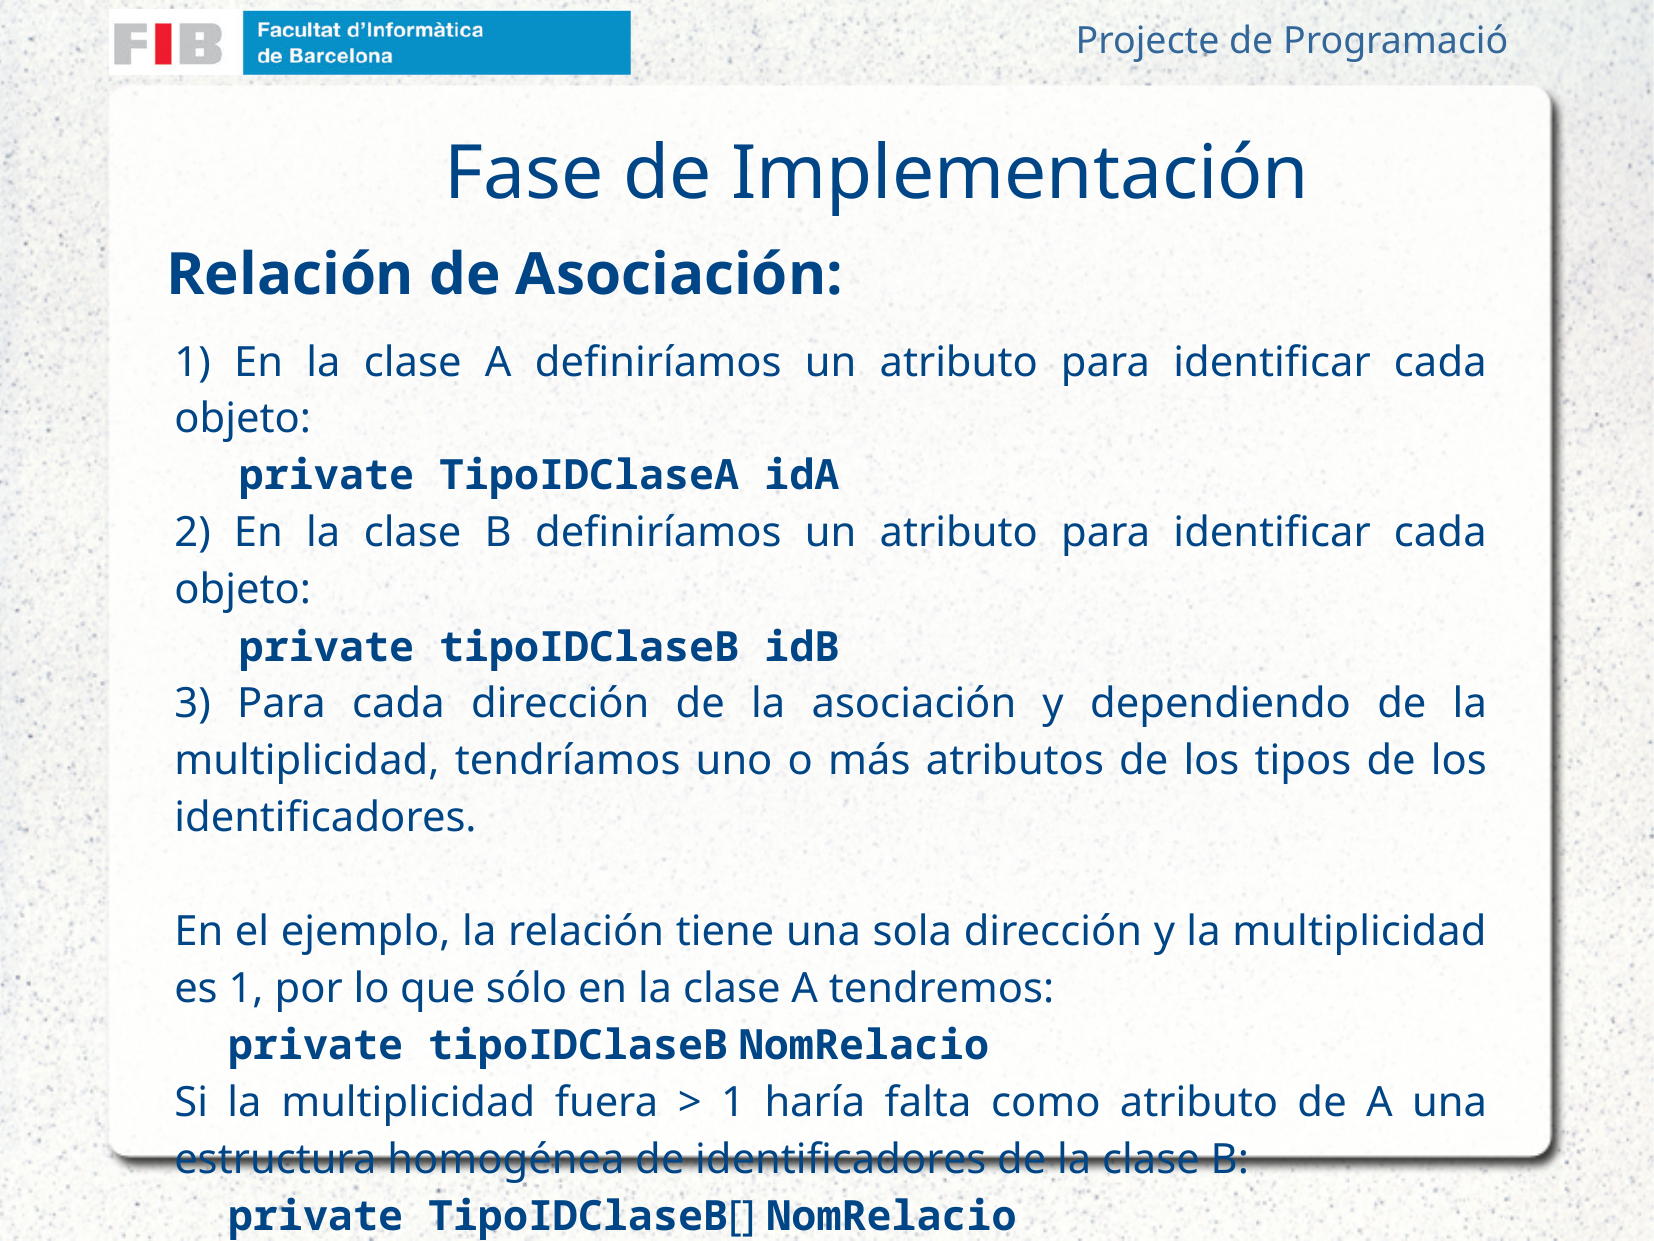

Projecte de Programació
Fase de Implementación
Relación de Asociación:
1) En la clase A definiríamos un atributo para identificar cada objeto:
 private TipoIDClaseA idA
2) En la clase B definiríamos un atributo para identificar cada objeto:
 private tipoIDClaseB idB
3) Para cada dirección de la asociación y dependiendo de la multiplicidad, tendríamos uno o más atributos de los tipos de los identificadores.
En el ejemplo, la relación tiene una sola dirección y la multiplicidad es 1, por lo que sólo en la clase A tendremos:
 private tipoIDClaseB NomRelacio
Si la multiplicidad fuera > 1 haría falta como atributo de A una estructura homogénea de identificadores de la clase B:
 private TipoIDClaseB[] NomRelacio
 private Vector/ArrayList<TipoIDClaseB> NomRelacio